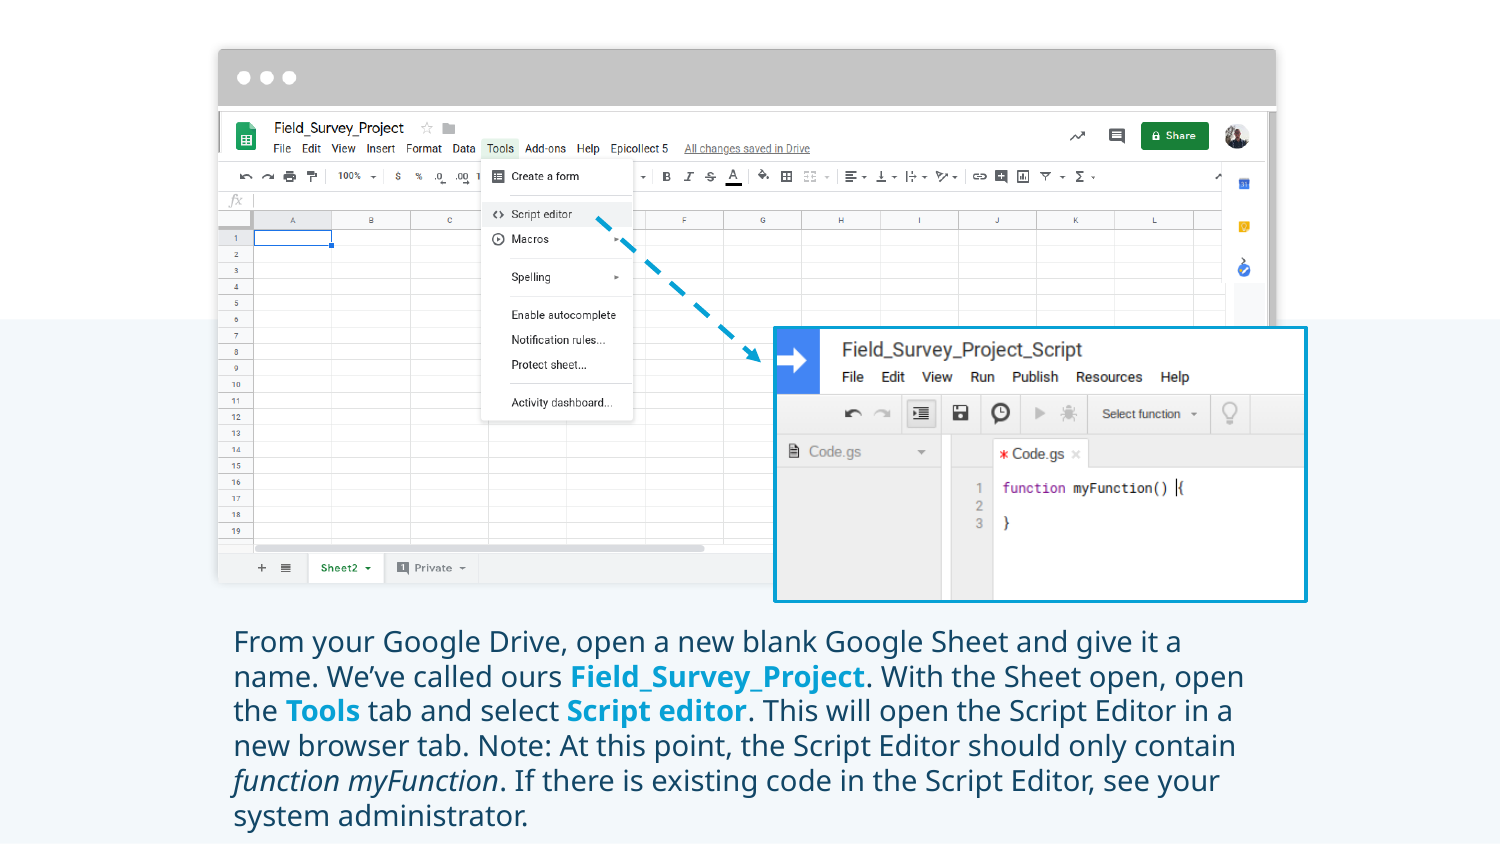

From your Google Drive, open a new blank Google Sheet and give it a name. We’ve called ours Field_Survey_Project. With the Sheet open, open the Tools tab and select Script editor. This will open the Script Editor in a new browser tab. Note: At this point, the Script Editor should only contain function myFunction. If there is existing code in the Script Editor, see your system administrator.